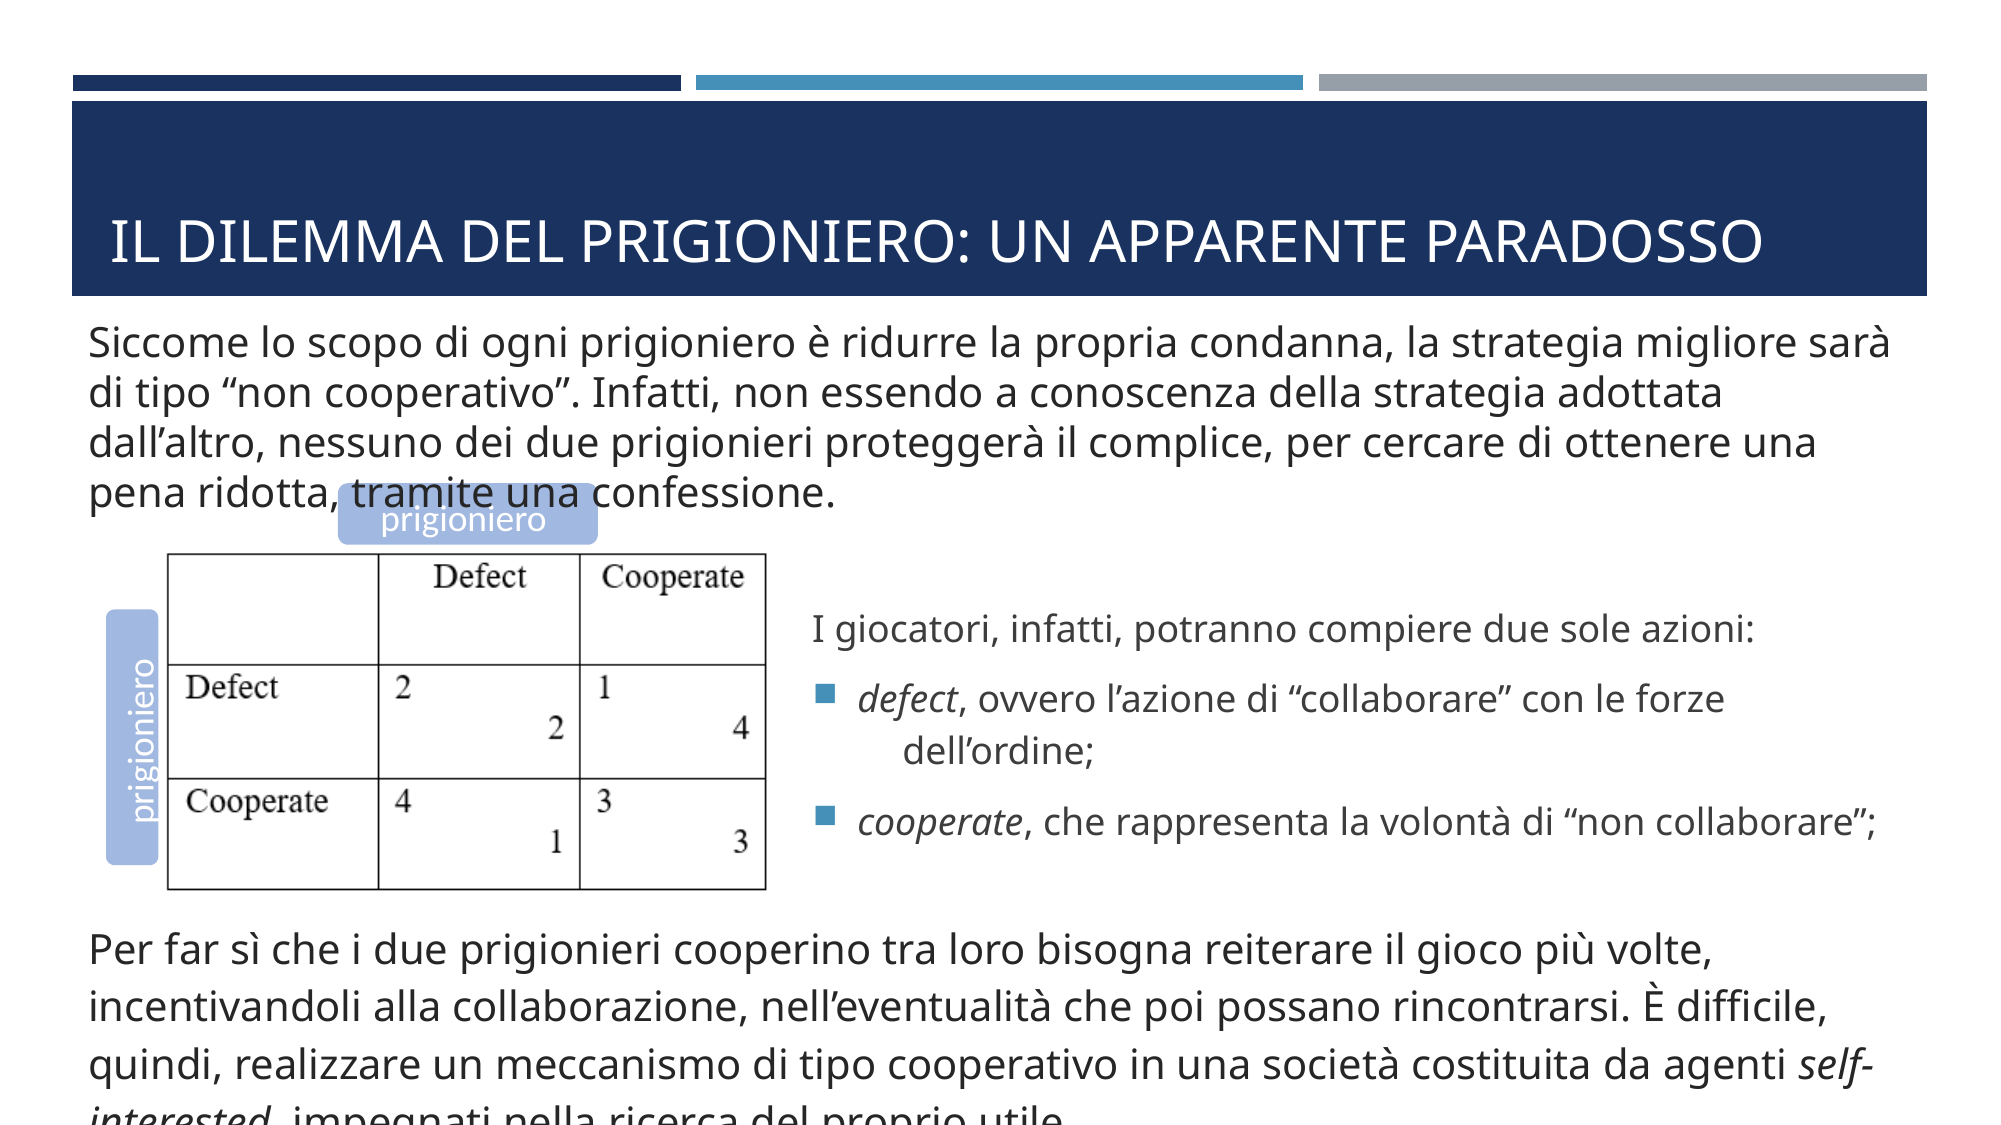

# Il dilemma del prigioniero: un apparente paradosso
Siccome lo scopo di ogni prigioniero è ridurre la propria condanna, la strategia migliore sarà di tipo “non cooperativo”. Infatti, non essendo a conoscenza della strategia adottata dall’altro, nessuno dei due prigionieri proteggerà il complice, per cercare di ottenere una pena ridotta, tramite una confessione.
prigioniero
I giocatori, infatti, potranno compiere due sole azioni:
defect, ovvero l’azione di “collaborare” con le forze dell’ordine;
cooperate, che rappresenta la volontà di “non collaborare”;
prigioniero
Per far sì che i due prigionieri cooperino tra loro bisogna reiterare il gioco più volte, incentivandoli alla collaborazione, nell’eventualità che poi possano rincontrarsi. È difficile, quindi, realizzare un meccanismo di tipo cooperativo in una società costituita da agenti self-interested, impegnati nella ricerca del proprio utile.